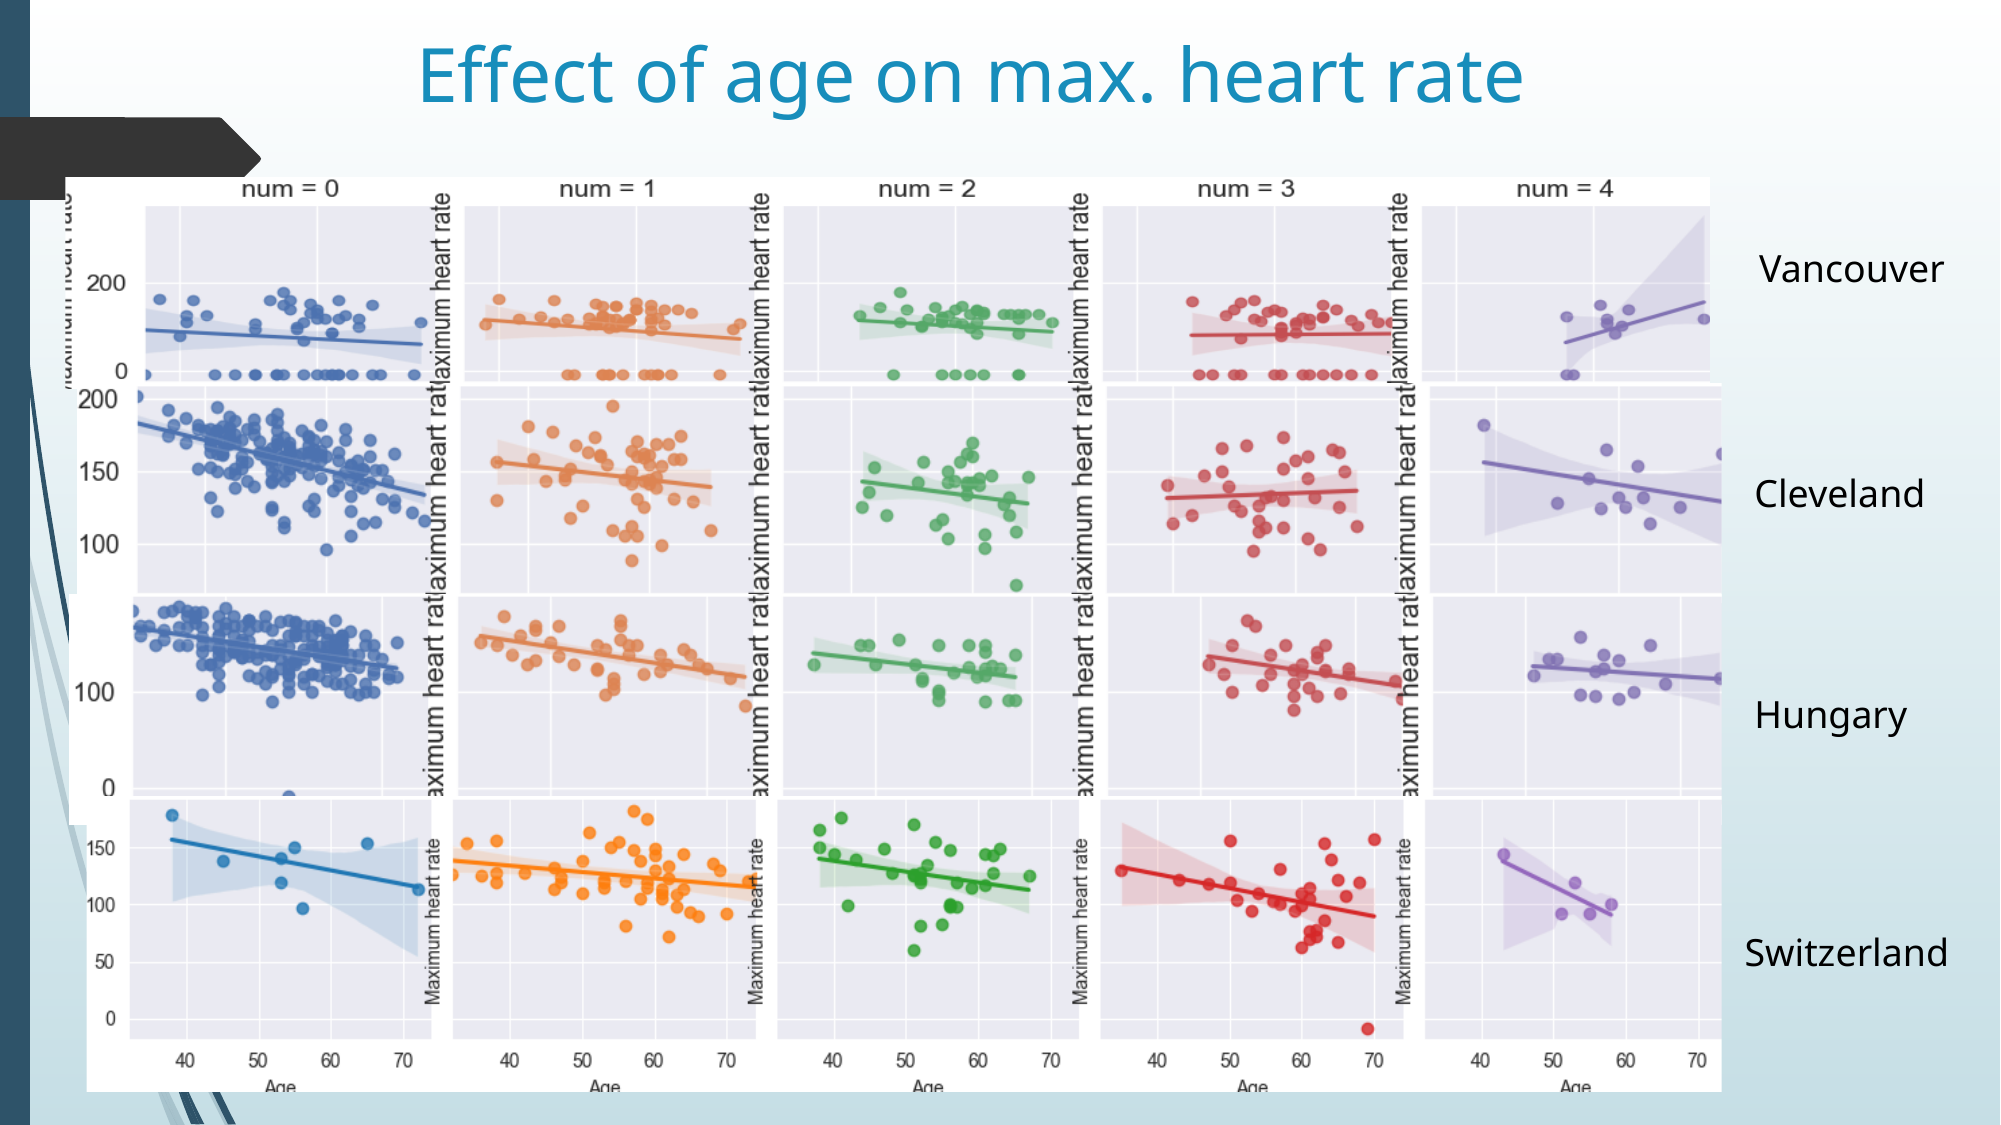

# Effect of age on max. heart rate
Vancouver
Cleveland
Hungary
Switzerland